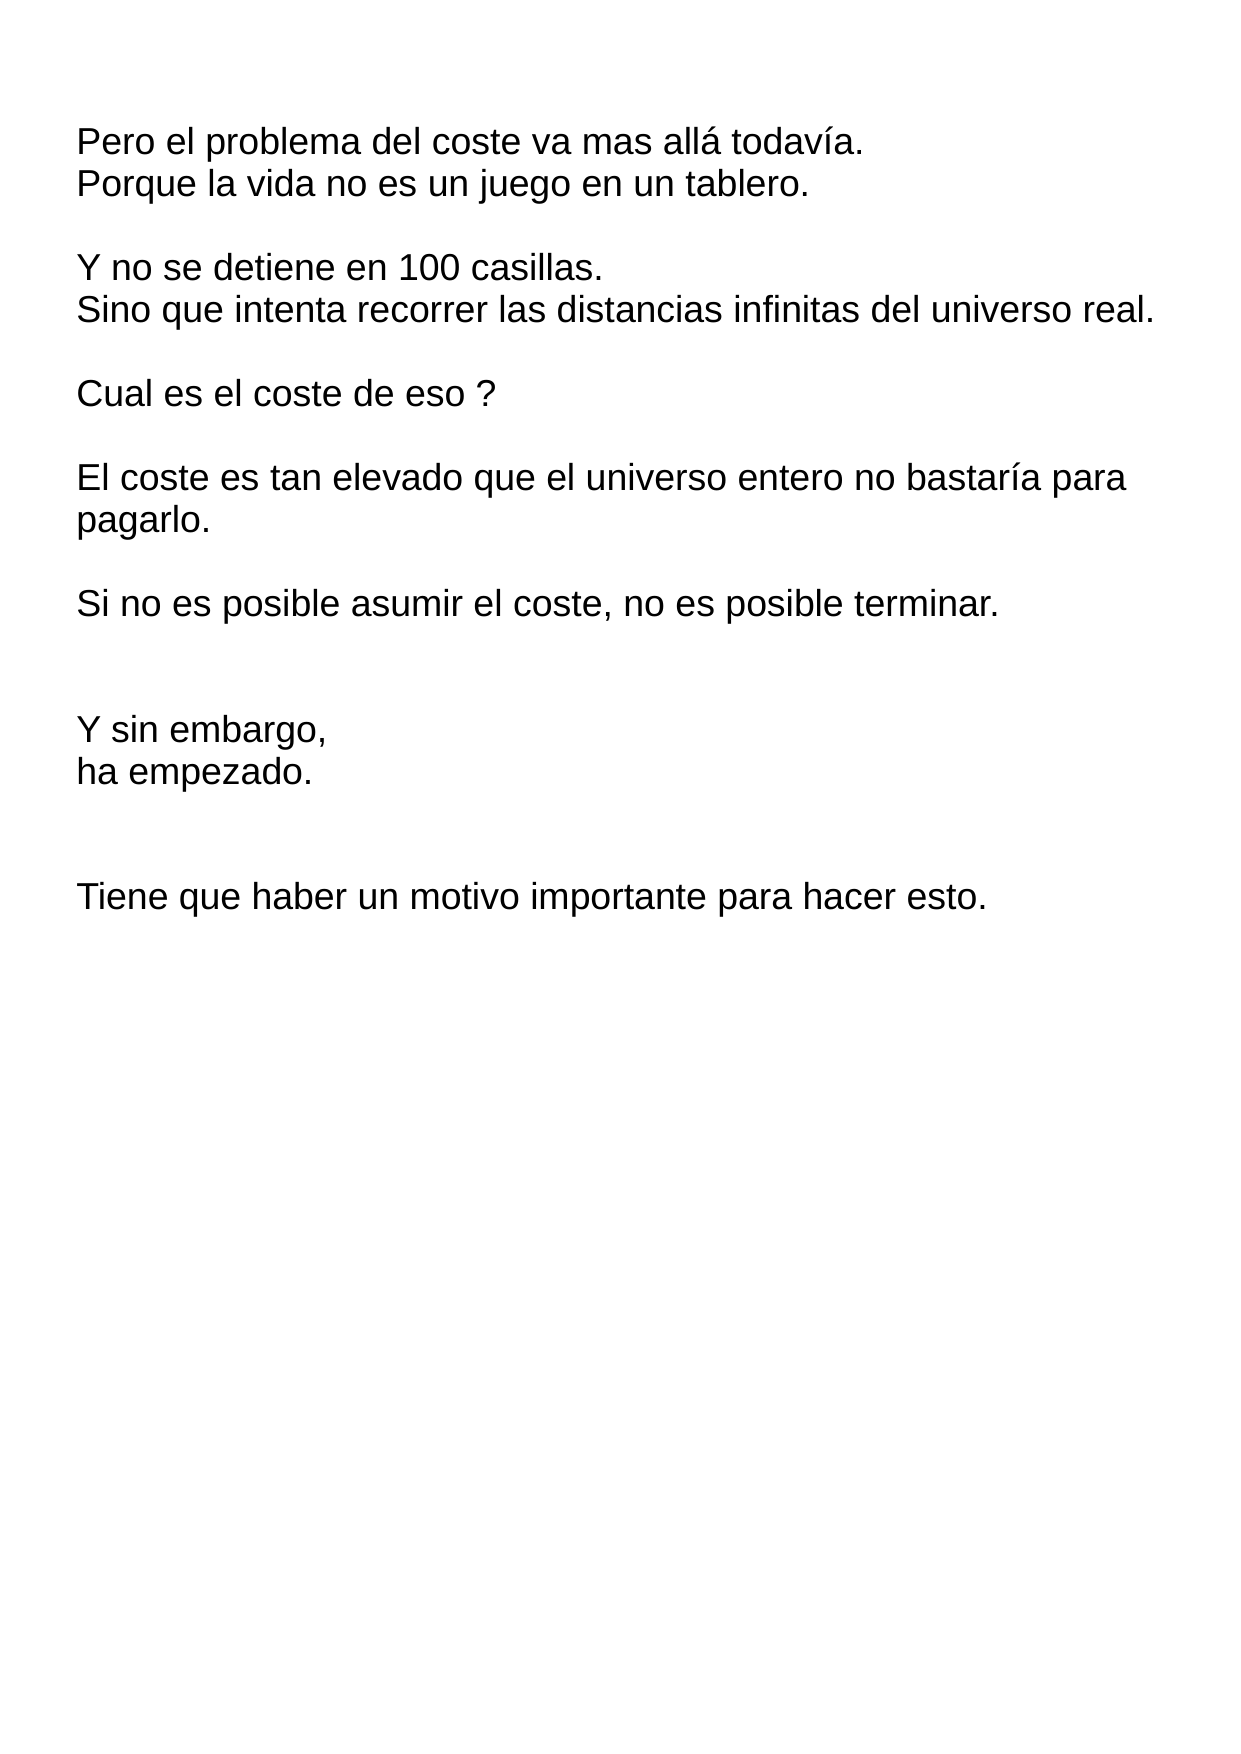

Pero el problema del coste va mas allá todavía.
Porque la vida no es un juego en un tablero.
Y no se detiene en 100 casillas.
Sino que intenta recorrer las distancias infinitas del universo real.
Cual es el coste de eso ?
El coste es tan elevado que el universo entero no bastaría para pagarlo.
Si no es posible asumir el coste, no es posible terminar.
Y sin embargo,
ha empezado.
Tiene que haber un motivo importante para hacer esto.